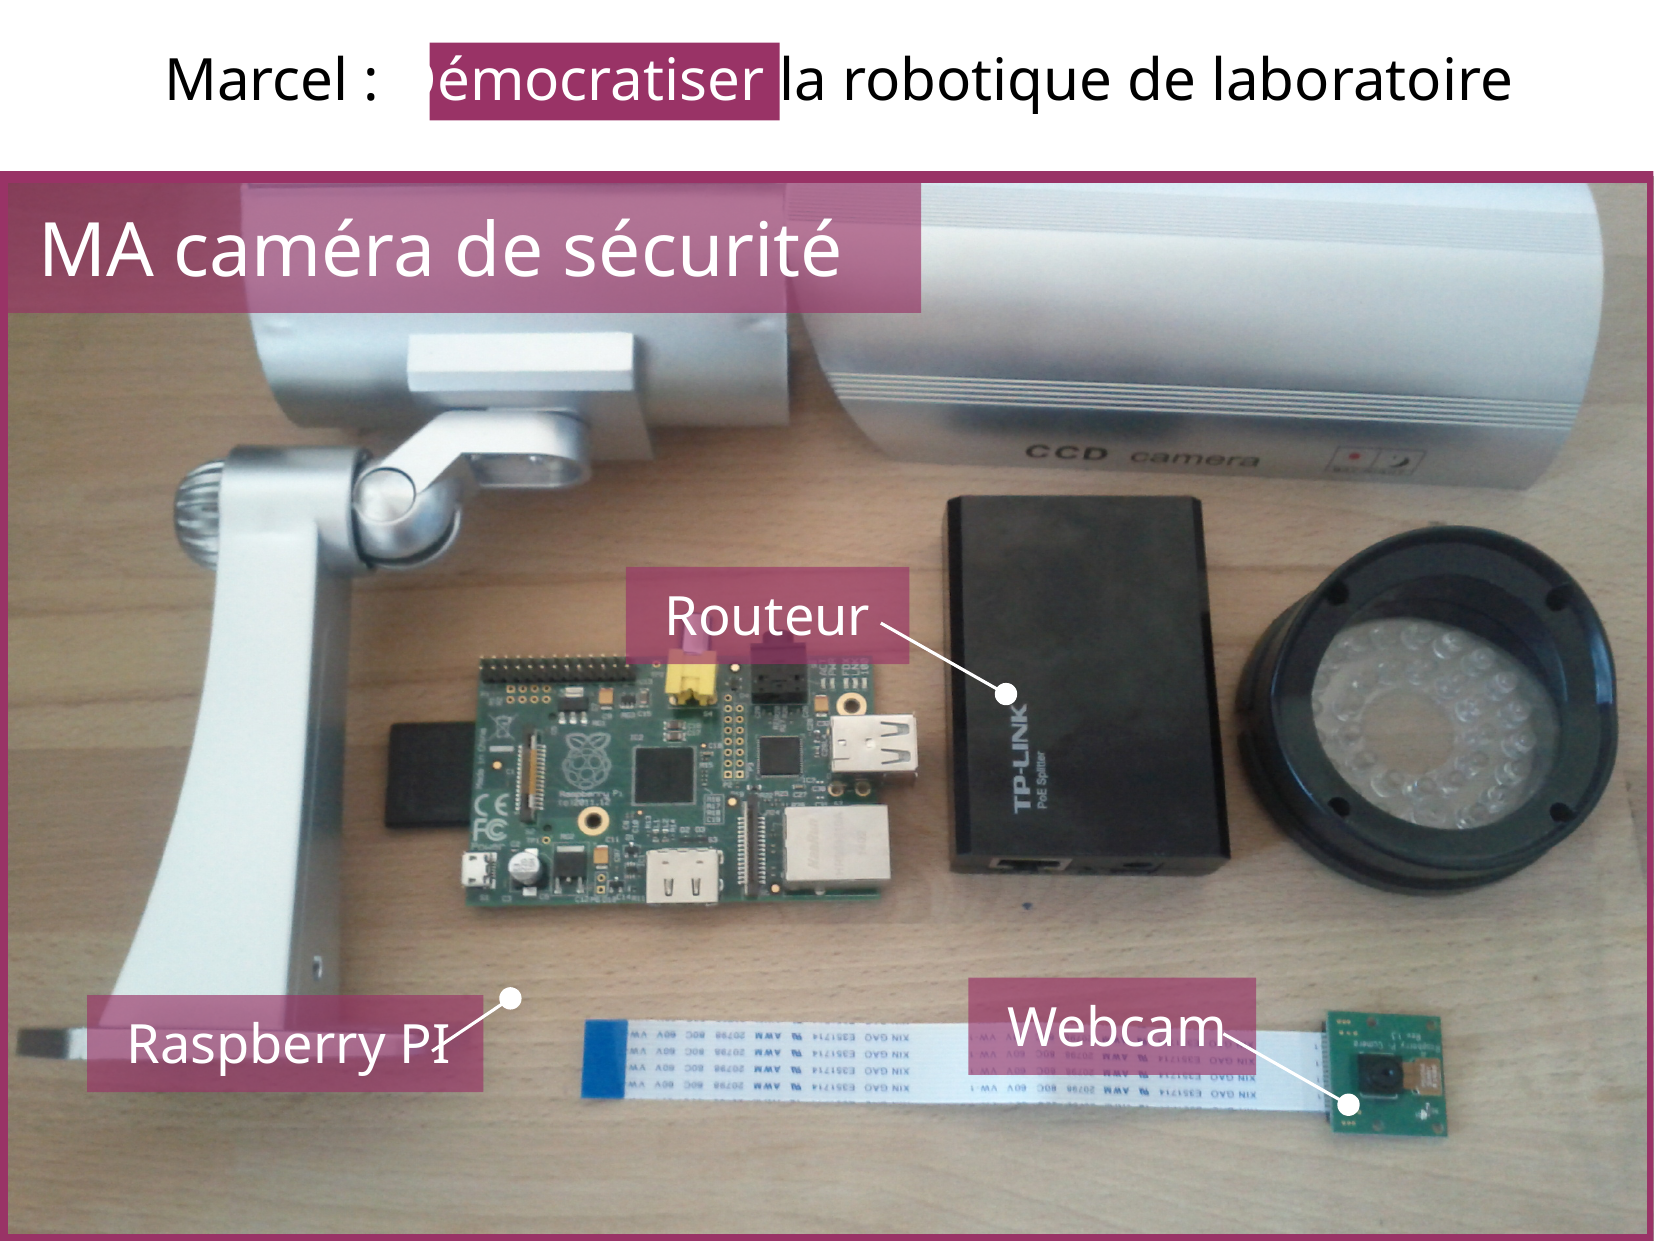

# Marcel : Démocratiser la robotique de laboratoire
MA caméra de sécurité
Routeur
Webcam
Raspberry PI